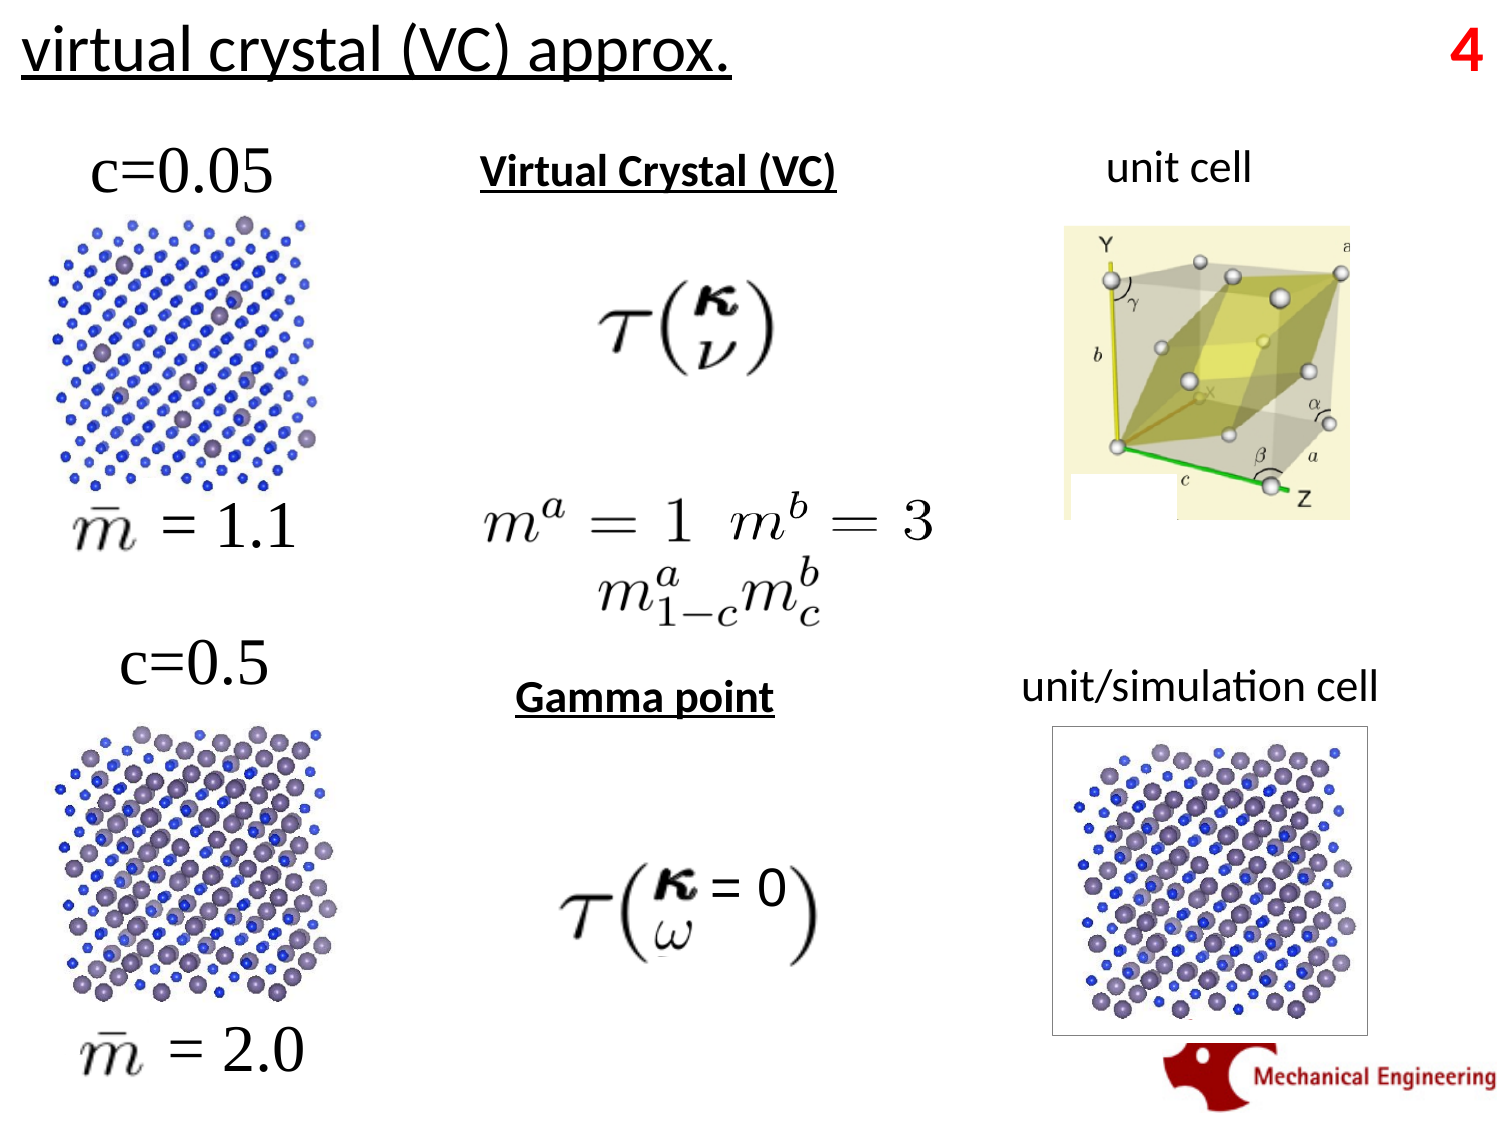

# virtual crystal (VC) approx.
4
c=0.05
unit cell
Virtual Crystal (VC)
= 1.1
c=0.5
unit/simulation cell
Gamma point
System sizes: up to 4000 atoms, 6 nm
= 0
= 2.0
LD : Lattice Dynamics => frequencies, group velocities, eigenvectors for phonon mapping, harmonic disordered thermal conductivity
MD: Molecular Dynamics => Green-Kubo, trajectories for phonon mapping, phonon/diffuson lifetimes
Classical Only: for solids, Force Constant MD can